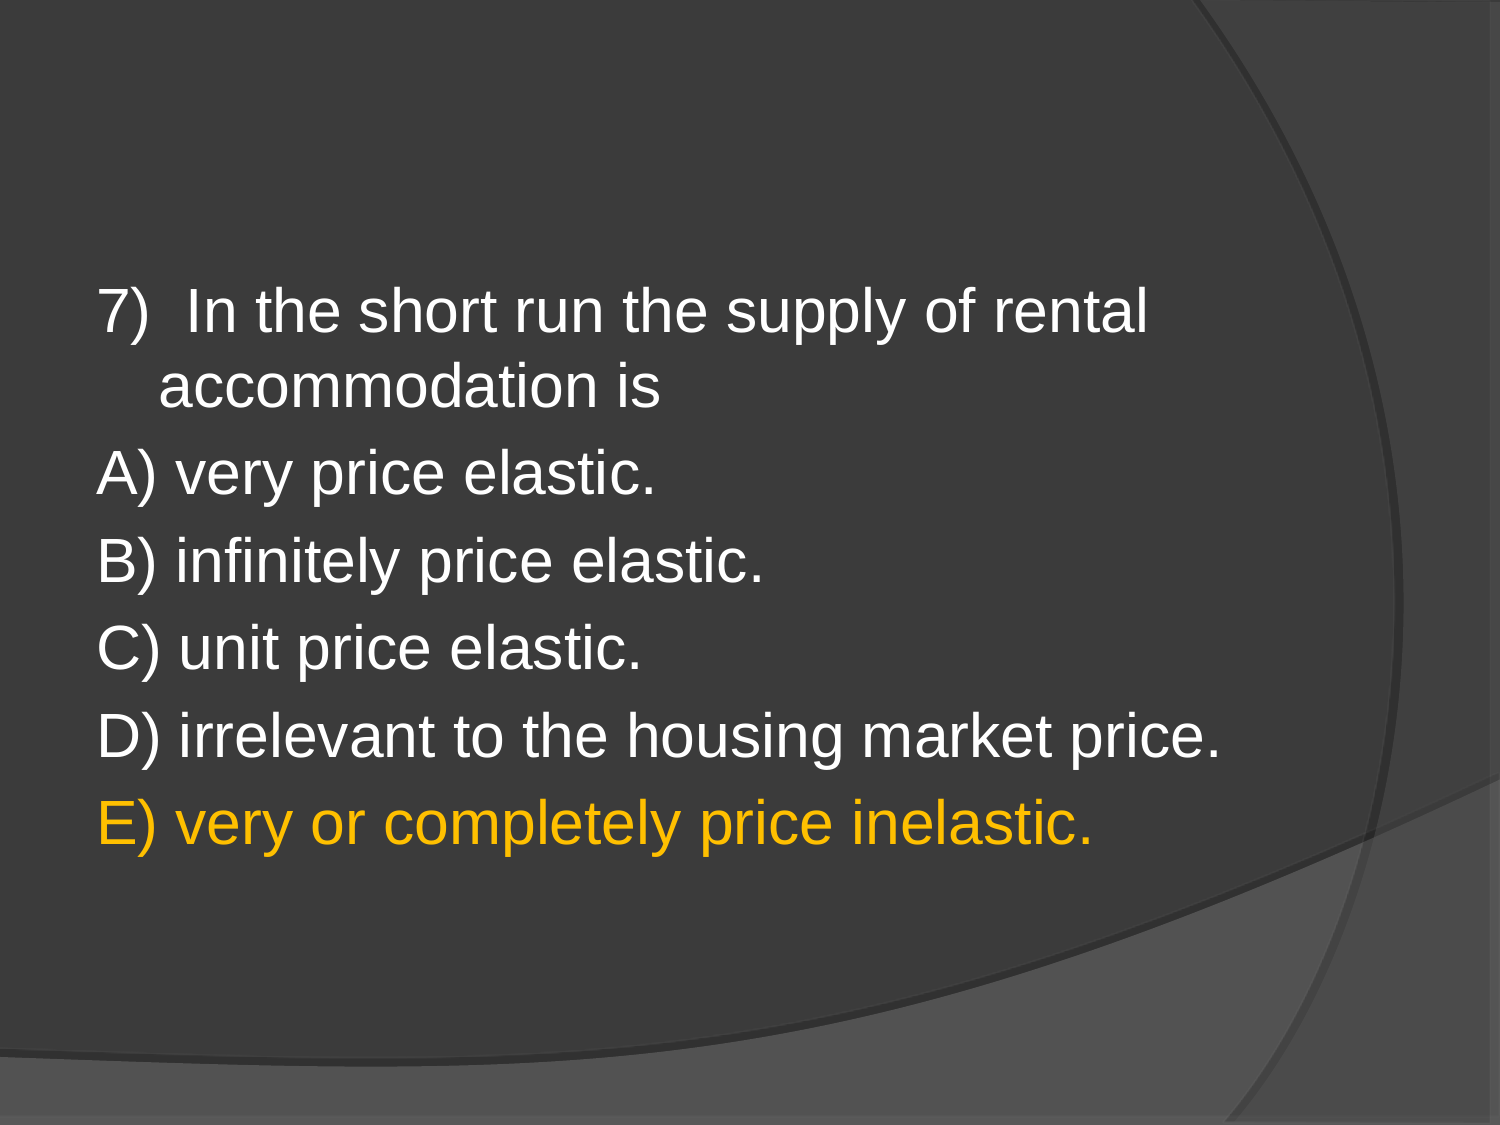

#
7) In the short run the supply of rental accommodation is
A) very price elastic.
B) infinitely price elastic.
C) unit price elastic.
D) irrelevant to the housing market price.
E) very or completely price inelastic.